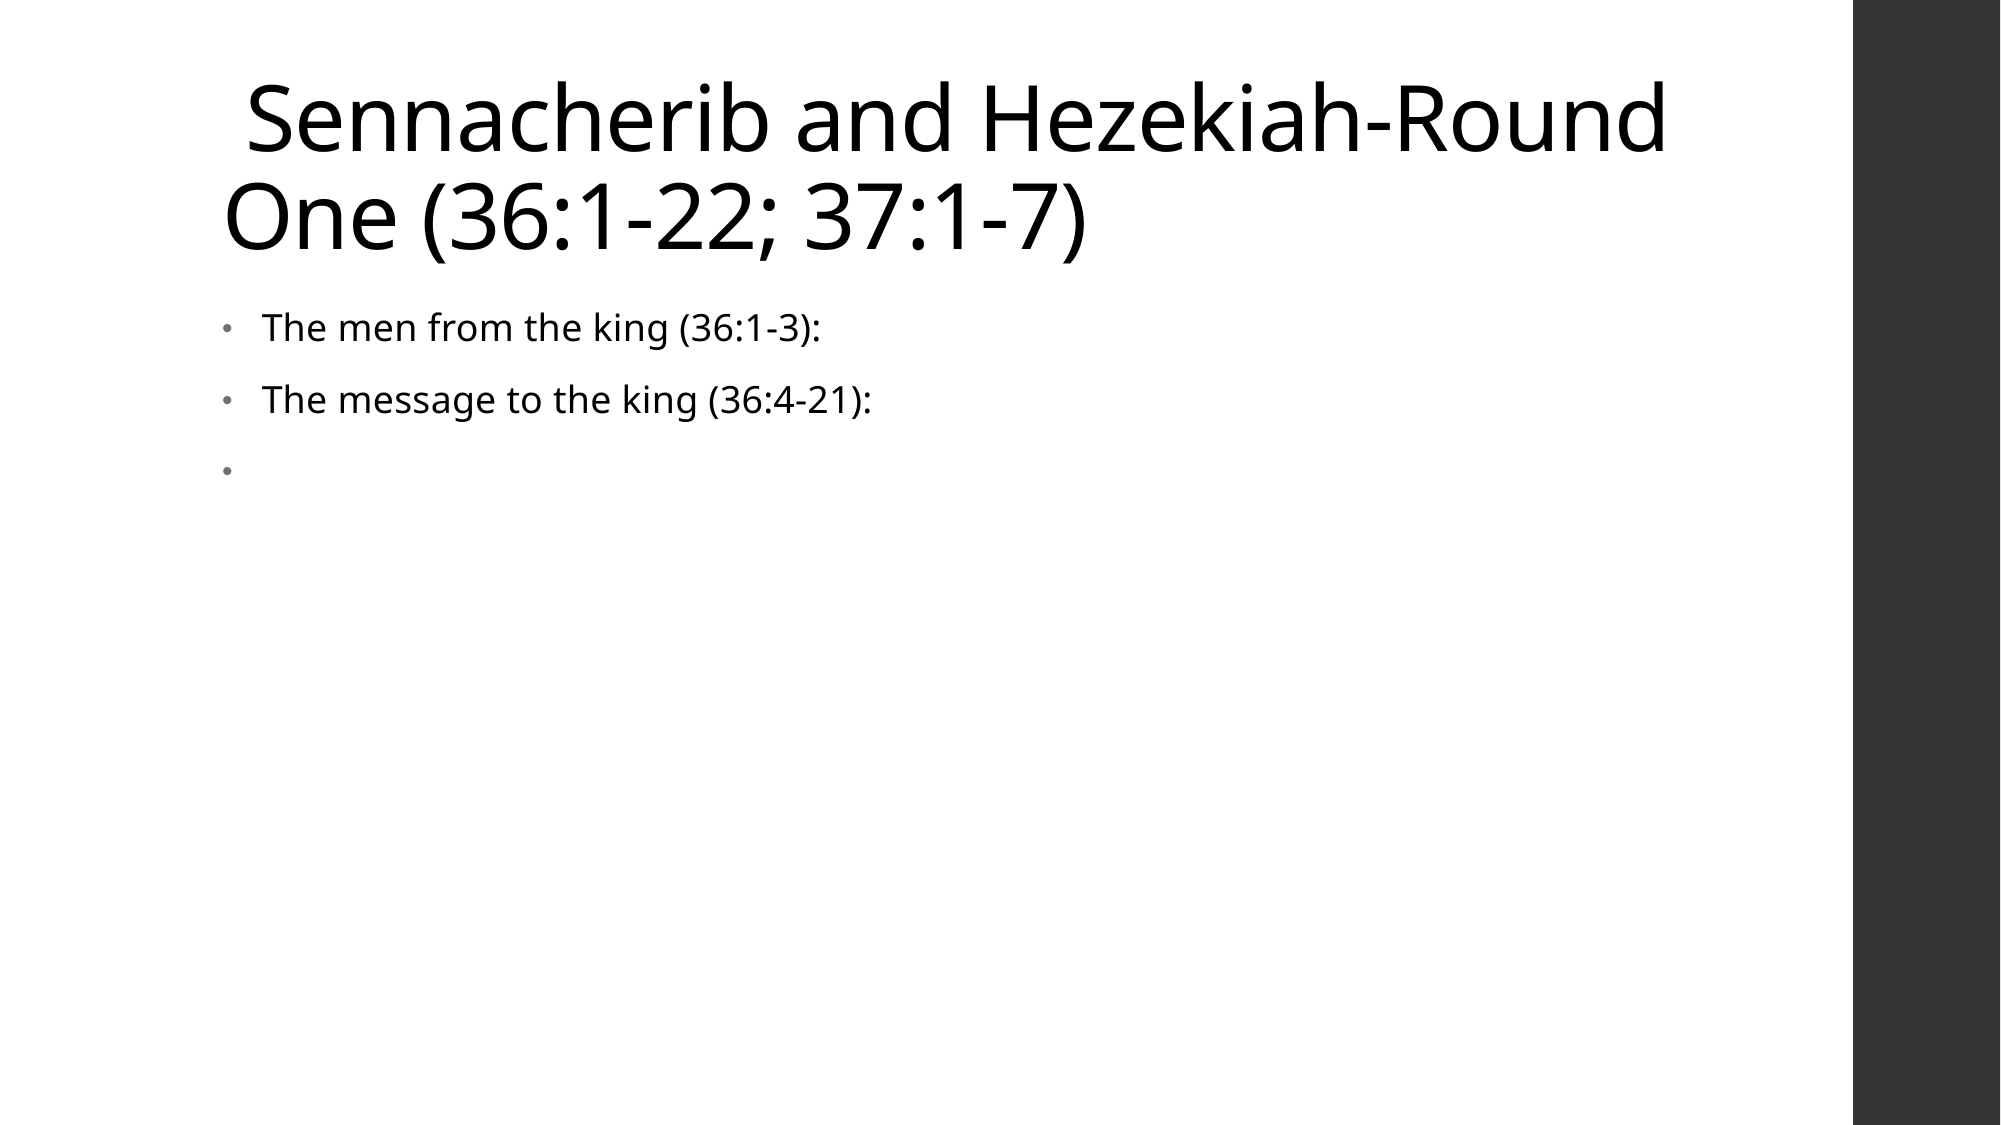

# Sennacherib and Hezekiah-Round One (36:1-22; 37:1-7)
 The men from the king (36:1-3):
 The message to the king (36:4-21):